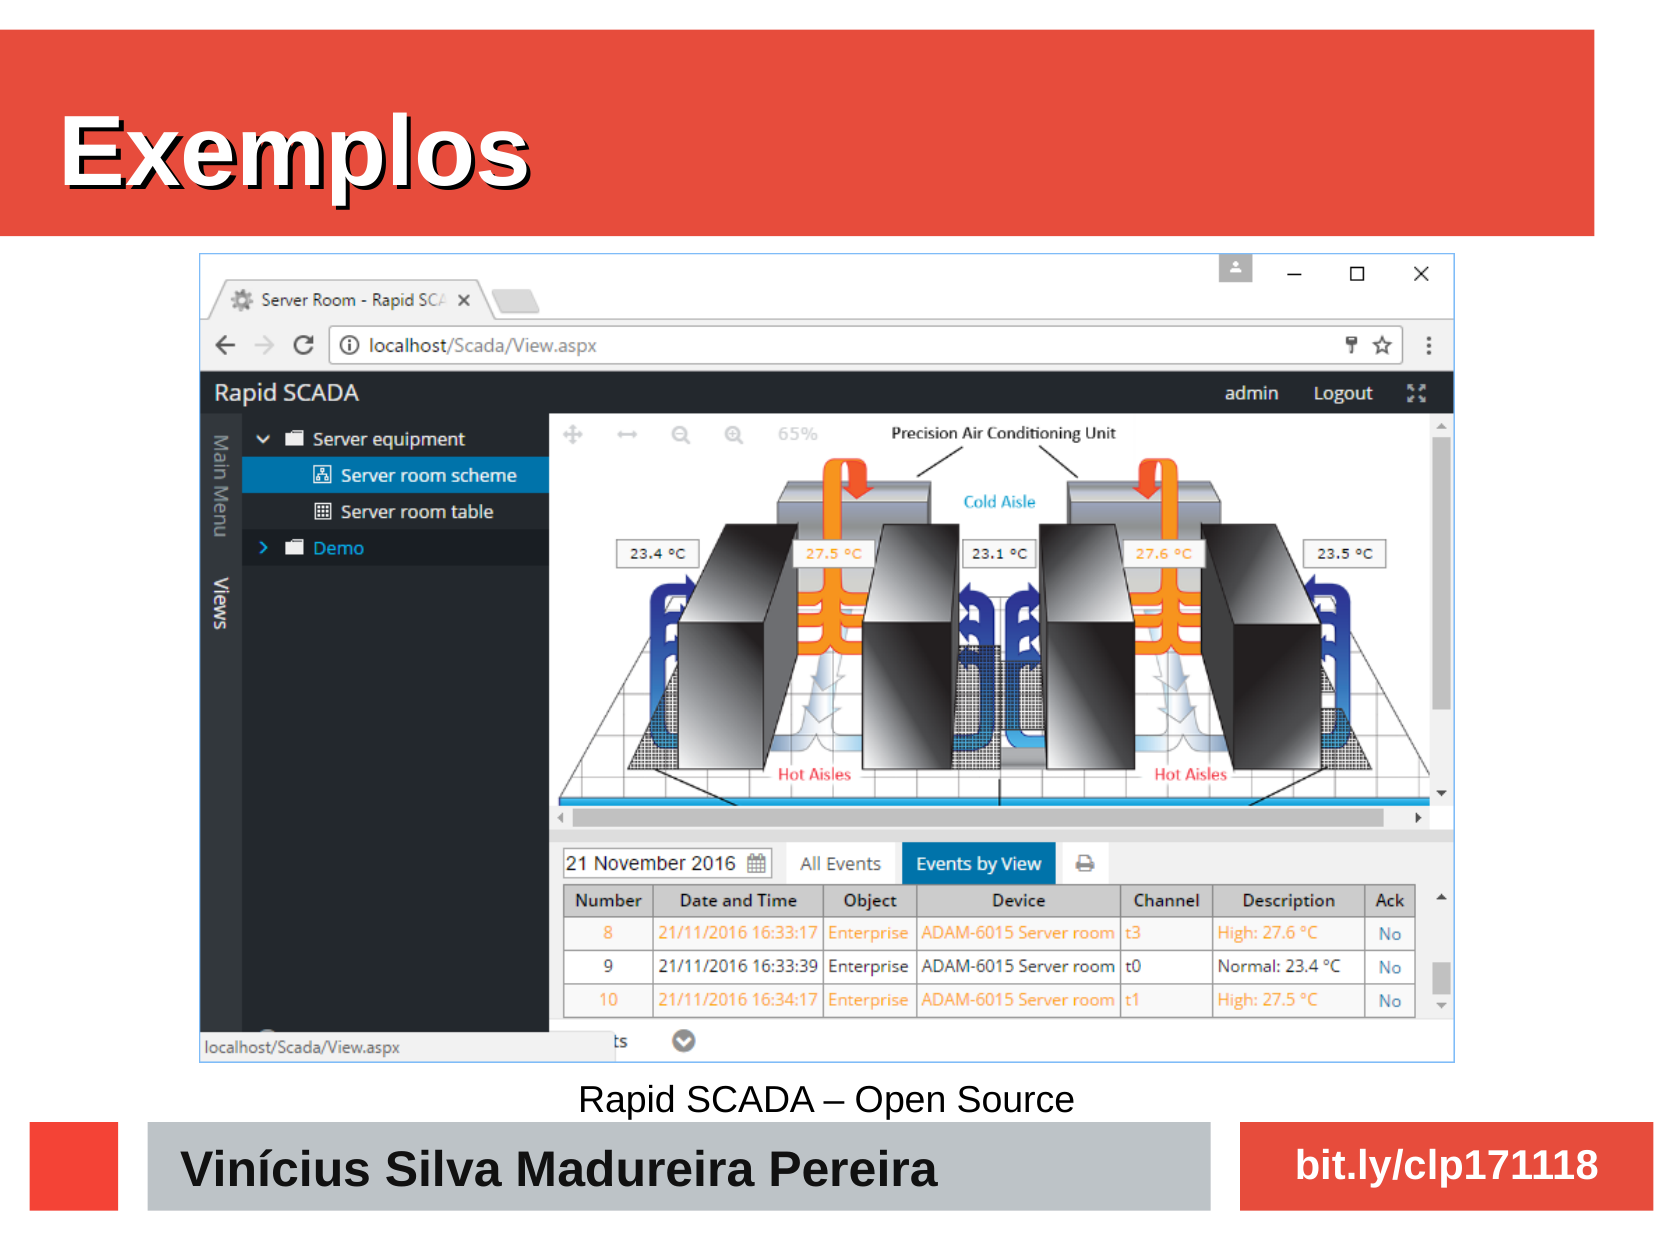

# Exemplos
Rapid SCADA – Open Source
Vinícius Silva Madureira Pereira
bit.ly/clp171118